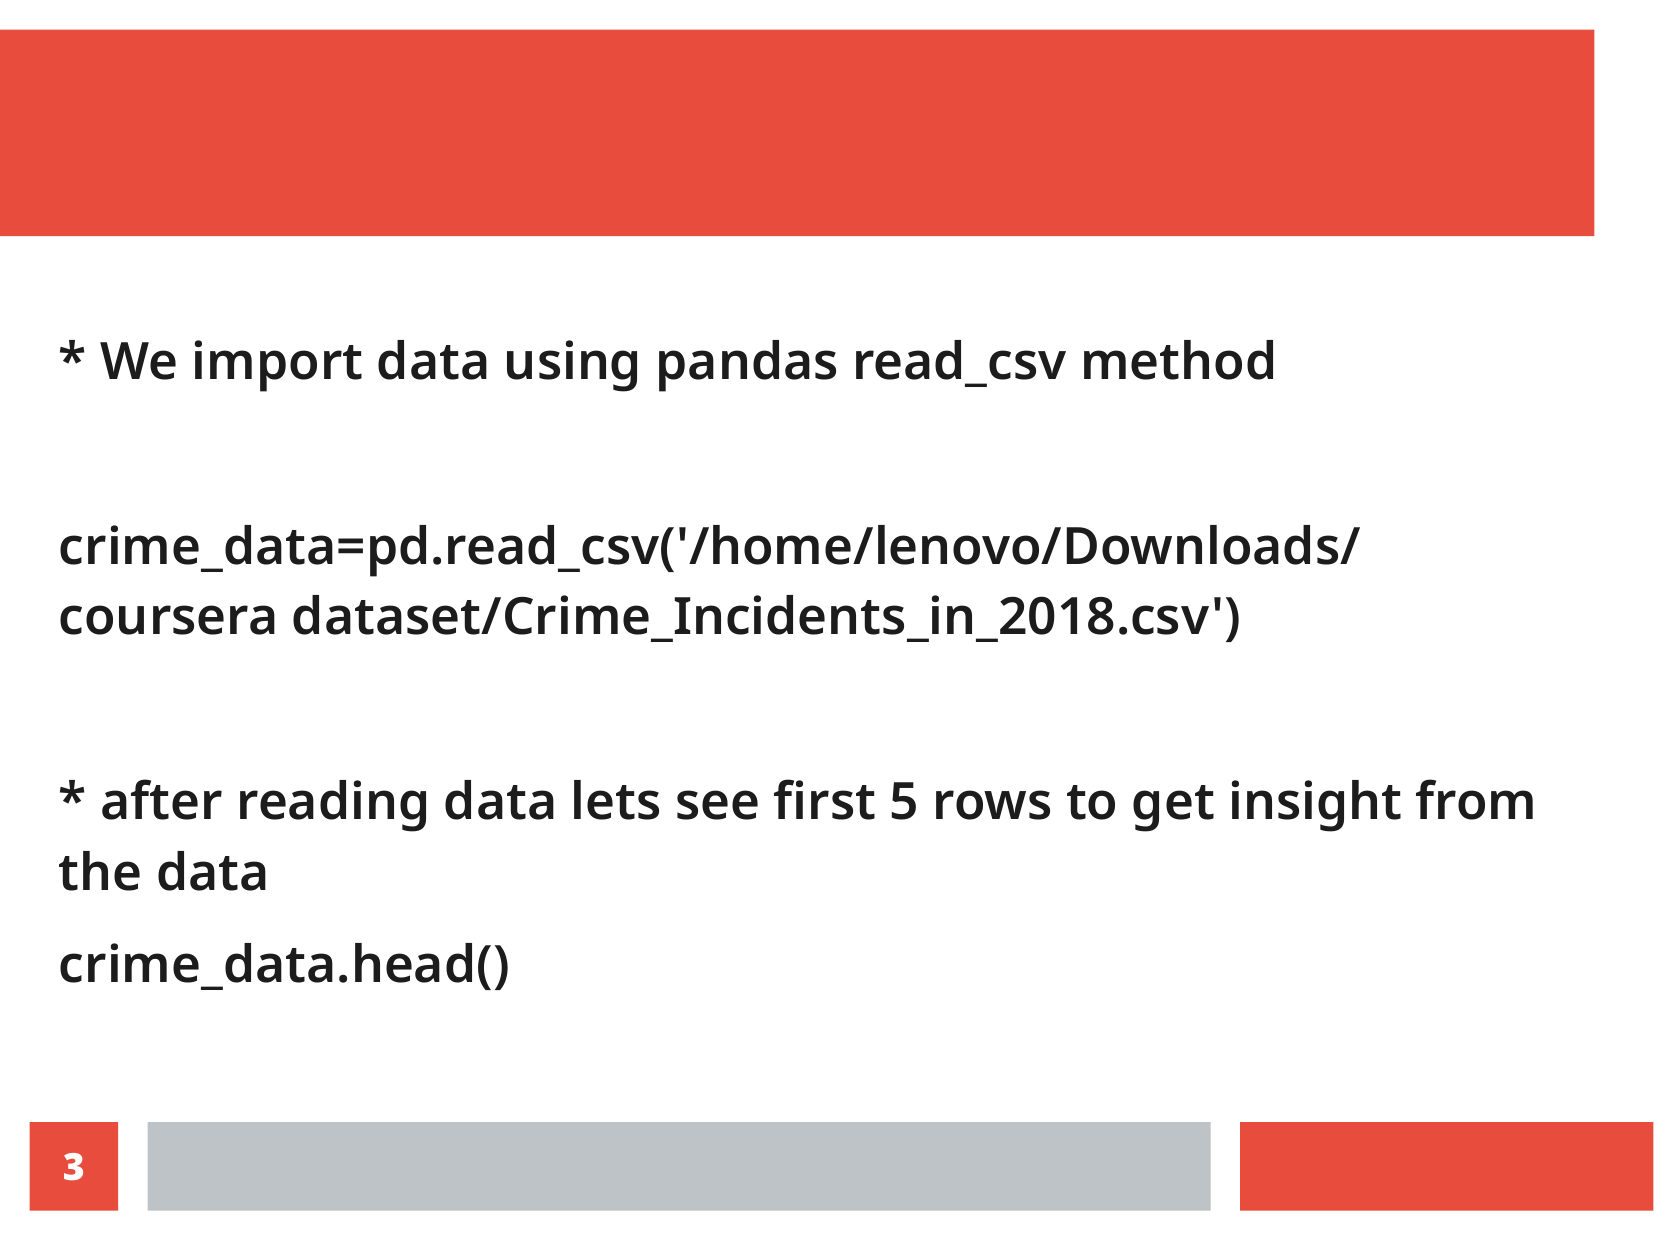

# Data Collecction
* We import data using pandas read_csv method
crime_data=pd.read_csv('/home/lenovo/Downloads/coursera dataset/Crime_Incidents_in_2018.csv')
* after reading data lets see first 5 rows to get insight from the data
crime_data.head()
3